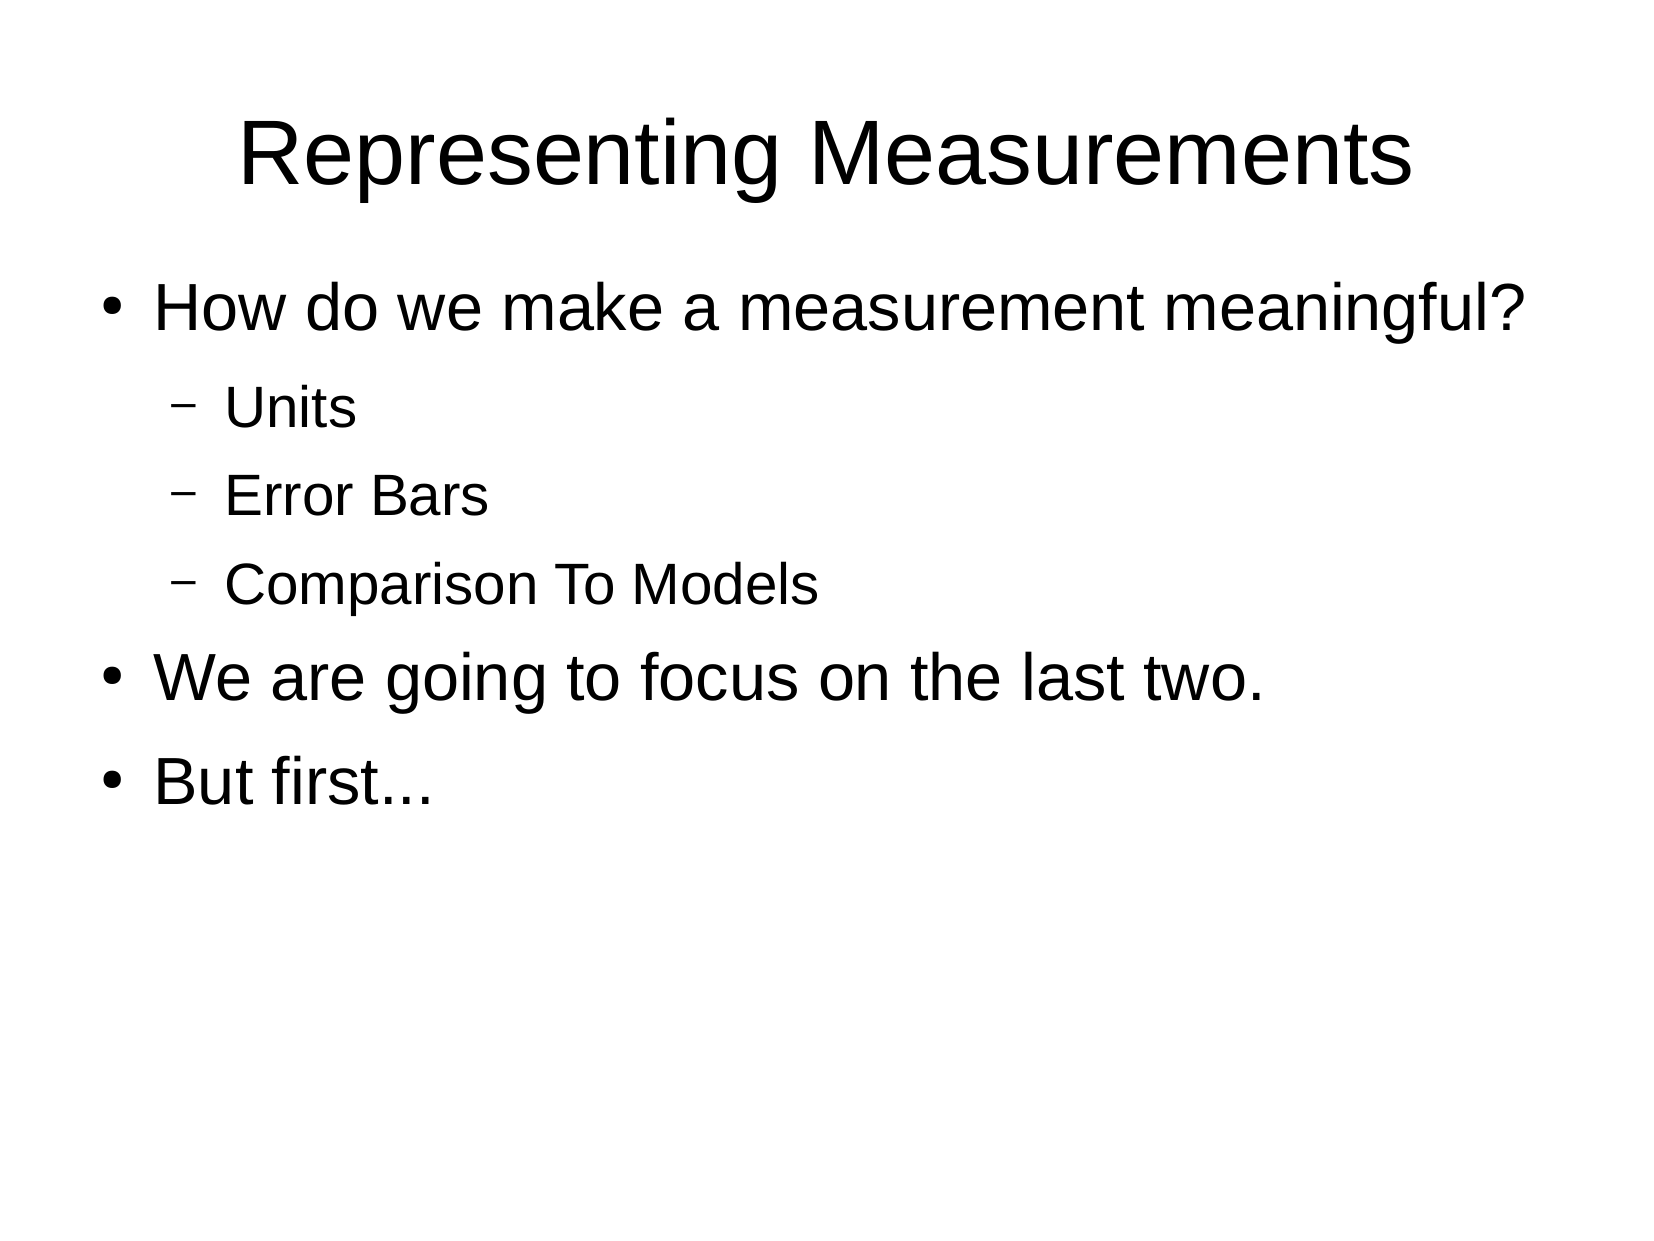

# Representing Measurements
How do we make a measurement meaningful?
Units
Error Bars
Comparison To Models
We are going to focus on the last two.
But first...